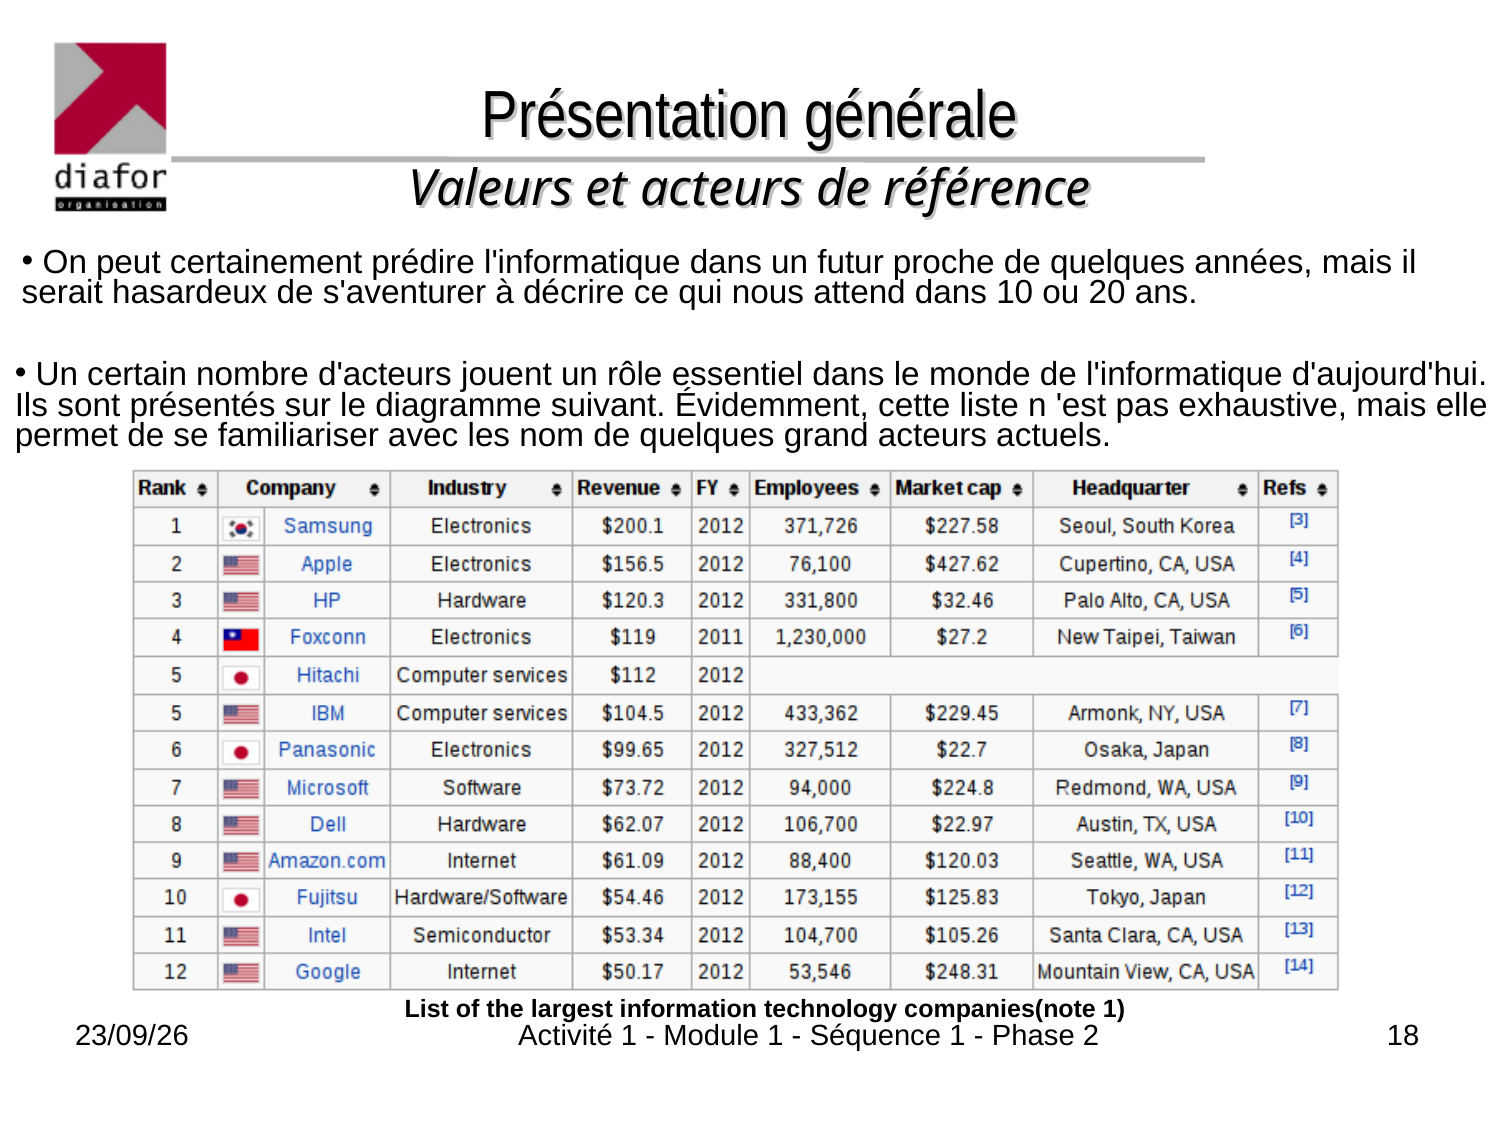

# Présentation générale Valeurs et acteurs de référence
 On peut certainement prédire l'informatique dans un futur proche de quelques années, mais il serait hasardeux de s'aventurer à décrire ce qui nous attend dans 10 ou 20 ans.
 Un certain nombre d'acteurs jouent un rôle essentiel dans le monde de l'informatique d'aujourd'hui.
Ils sont présentés sur le diagramme suivant. Évidemment, cette liste n 'est pas exhaustive, mais elle
permet de se familiariser avec les nom de quelques grand acteurs actuels.
List of the largest information technology companies(note 1)
Activité 1 - Module 1 - Séquence 1 - Phase 2
18